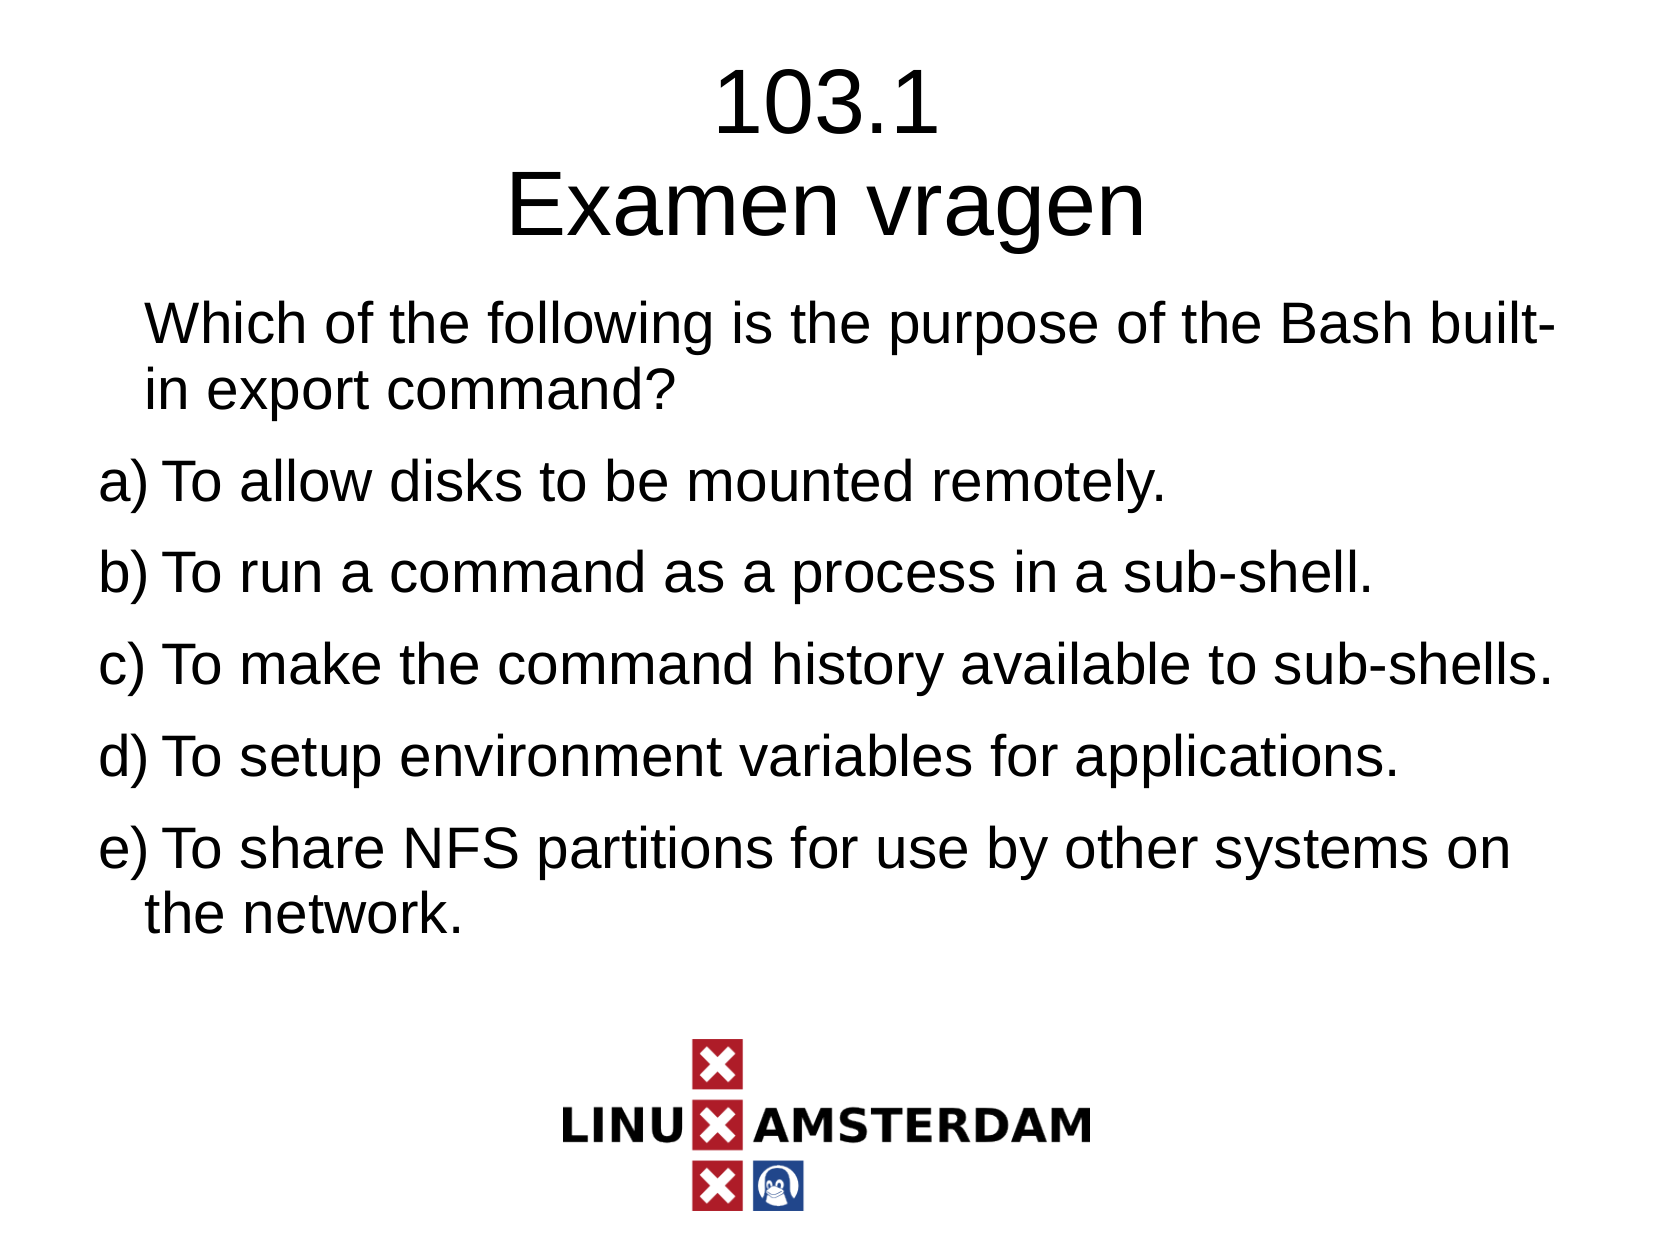

# 103.1 Examen vragen
Which of the following is the purpose of the Bash built-in export command?
 To allow disks to be mounted remotely.
 To run a command as a process in a sub-shell.
 To make the command history available to sub-shells.
 To setup environment variables for applications.
 To share NFS partitions for use by other systems on the network.